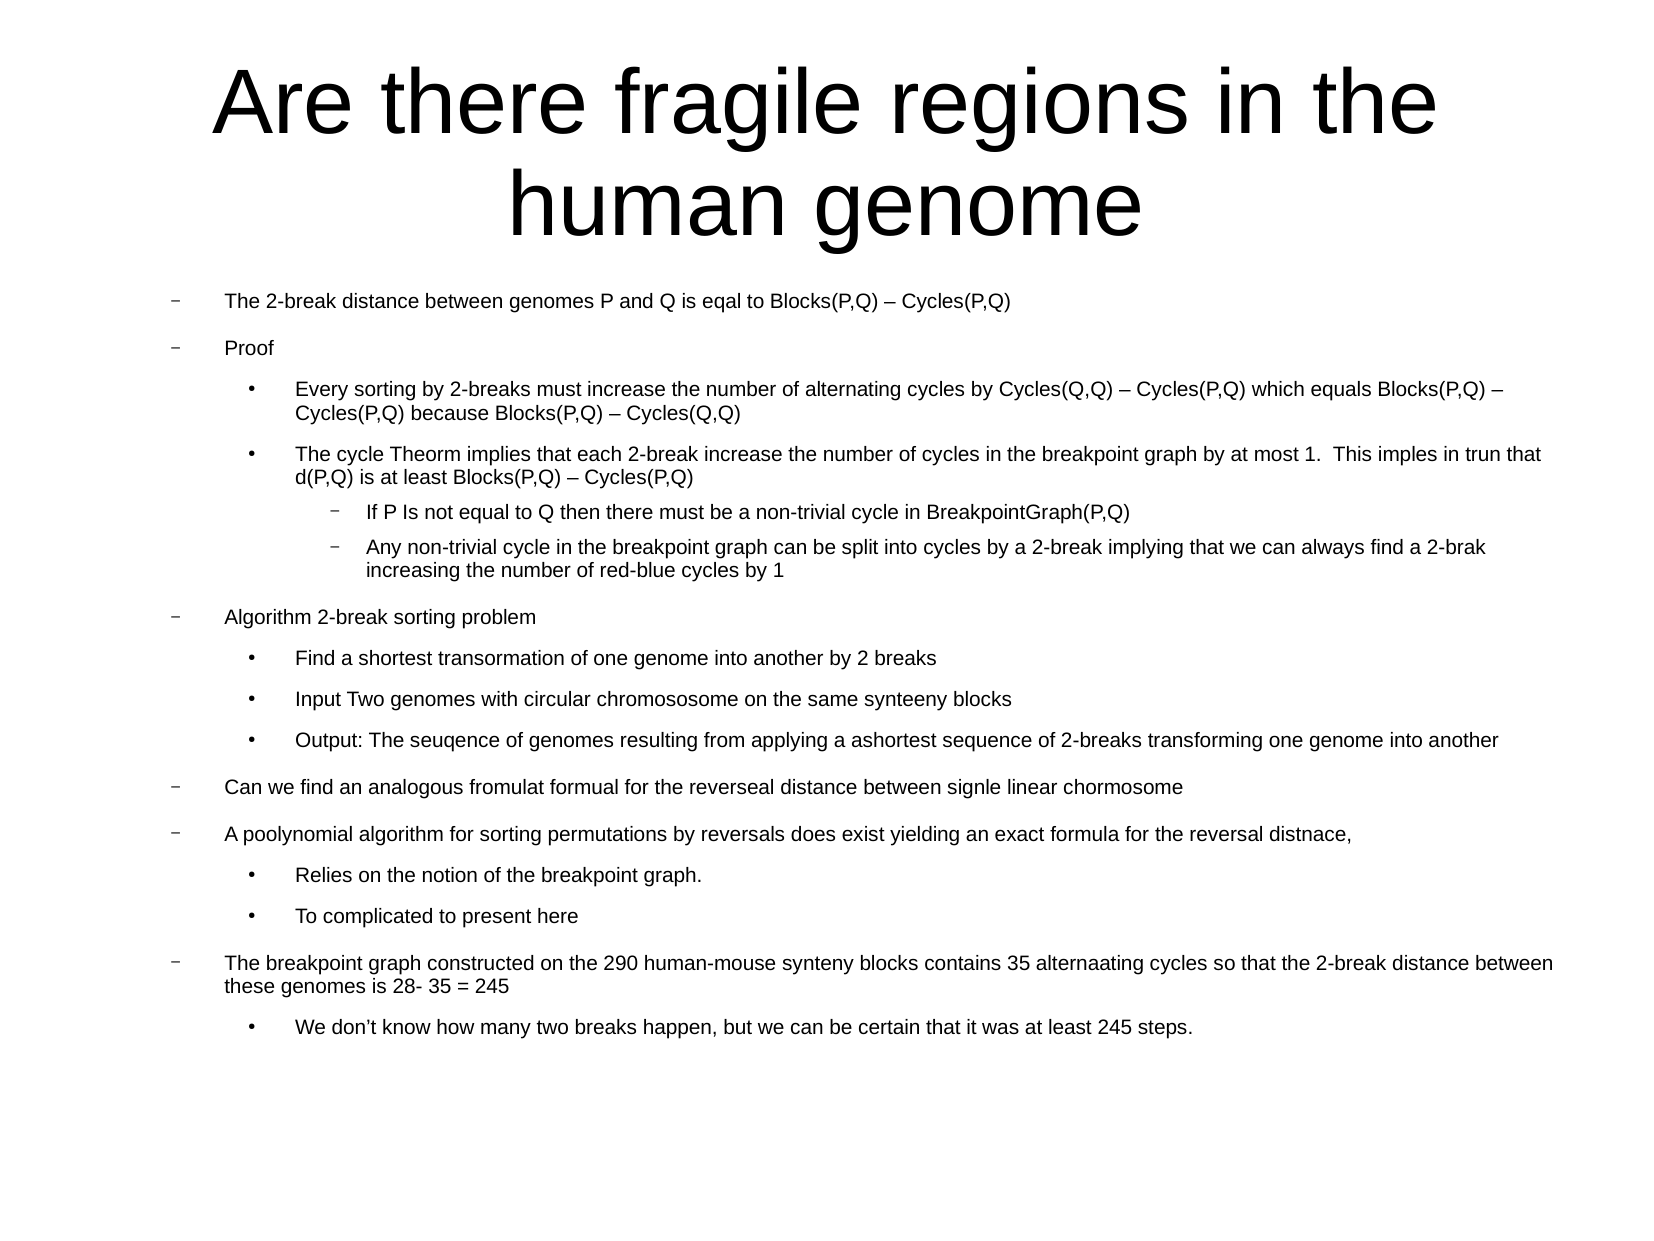

# Are there fragile regions in the human genome
The 2-break distance between genomes P and Q is eqal to Blocks(P,Q) – Cycles(P,Q)
Proof
Every sorting by 2-breaks must increase the number of alternating cycles by Cycles(Q,Q) – Cycles(P,Q) which equals Blocks(P,Q) – Cycles(P,Q) because Blocks(P,Q) – Cycles(Q,Q)
The cycle Theorm implies that each 2-break increase the number of cycles in the breakpoint graph by at most 1. This imples in trun that 	d(P,Q) is at least Blocks(P,Q) – Cycles(P,Q)
If P Is not equal to Q then there must be a non-trivial cycle in BreakpointGraph(P,Q)
Any non-trivial cycle in the breakpoint graph can be split into cycles by a 2-break implying that we can always find a 2-brak increasing the number of red-blue cycles by 1
Algorithm 2-break sorting problem
Find a shortest transormation of one genome into another by 2 breaks
Input Two genomes with circular chromososome on the same synteeny blocks
Output: The seuqence of genomes resulting from applying a ashortest sequence of 2-breaks transforming one genome into another
Can we find an analogous fromulat formual for the reverseal distance between signle linear chormosome
A poolynomial algorithm for sorting permutations by reversals does exist yielding an exact formula for the reversal distnace,
Relies on the notion of the breakpoint graph.
To complicated to present here
The breakpoint graph constructed on the 290 human-mouse synteny blocks contains 35 alternaating cycles so that the 2-break distance between these genomes is 28- 35 = 245
We don’t know how many two breaks happen, but we can be certain that it was at least 245 steps.